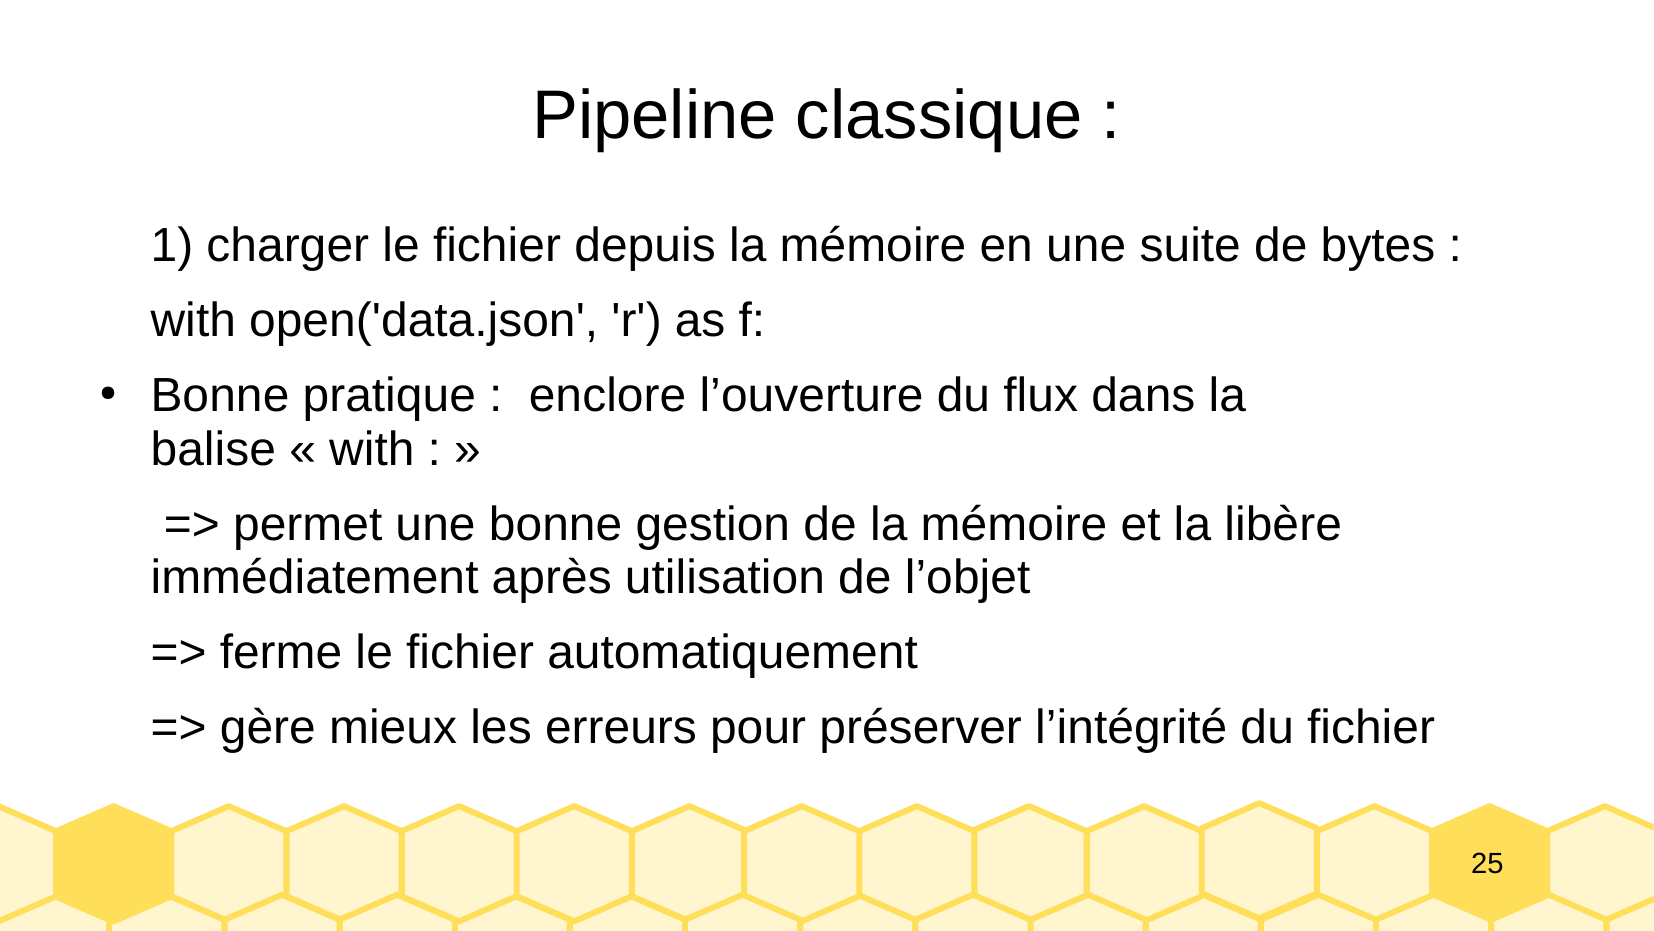

# Pipeline classique :
1) charger le fichier depuis la mémoire en une suite de bytes :
with open('data.json', 'r') as f:
Bonne pratique : enclore l’ouverture du flux dans la balise « with : »
 => permet une bonne gestion de la mémoire et la libère immédiatement après utilisation de l’objet
=> ferme le fichier automatiquement
=> gère mieux les erreurs pour préserver l’intégrité du fichier